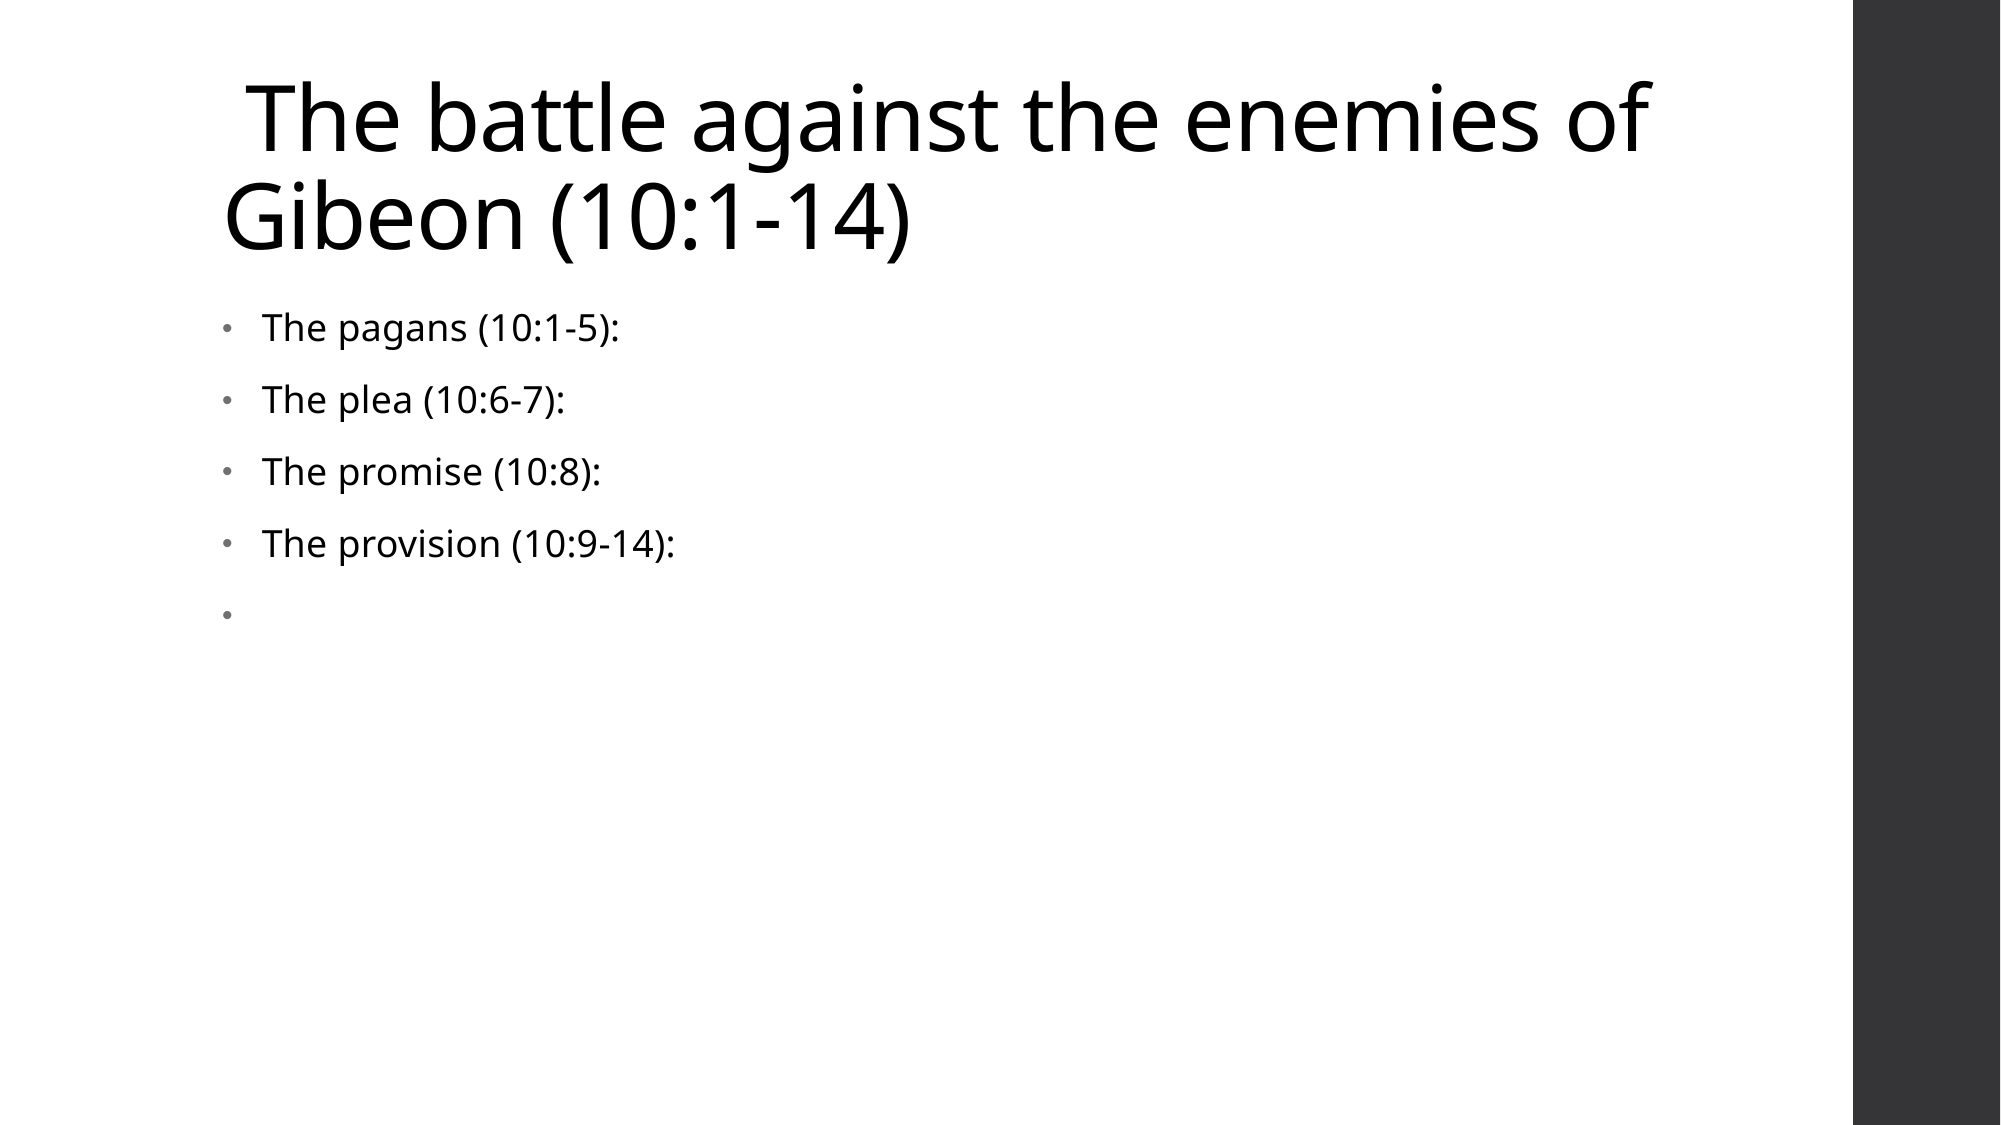

# The battle against the enemies of Gibeon (10:1-14)
 The pagans (10:1-5):
 The plea (10:6-7):
 The promise (10:8):
 The provision (10:9-14):